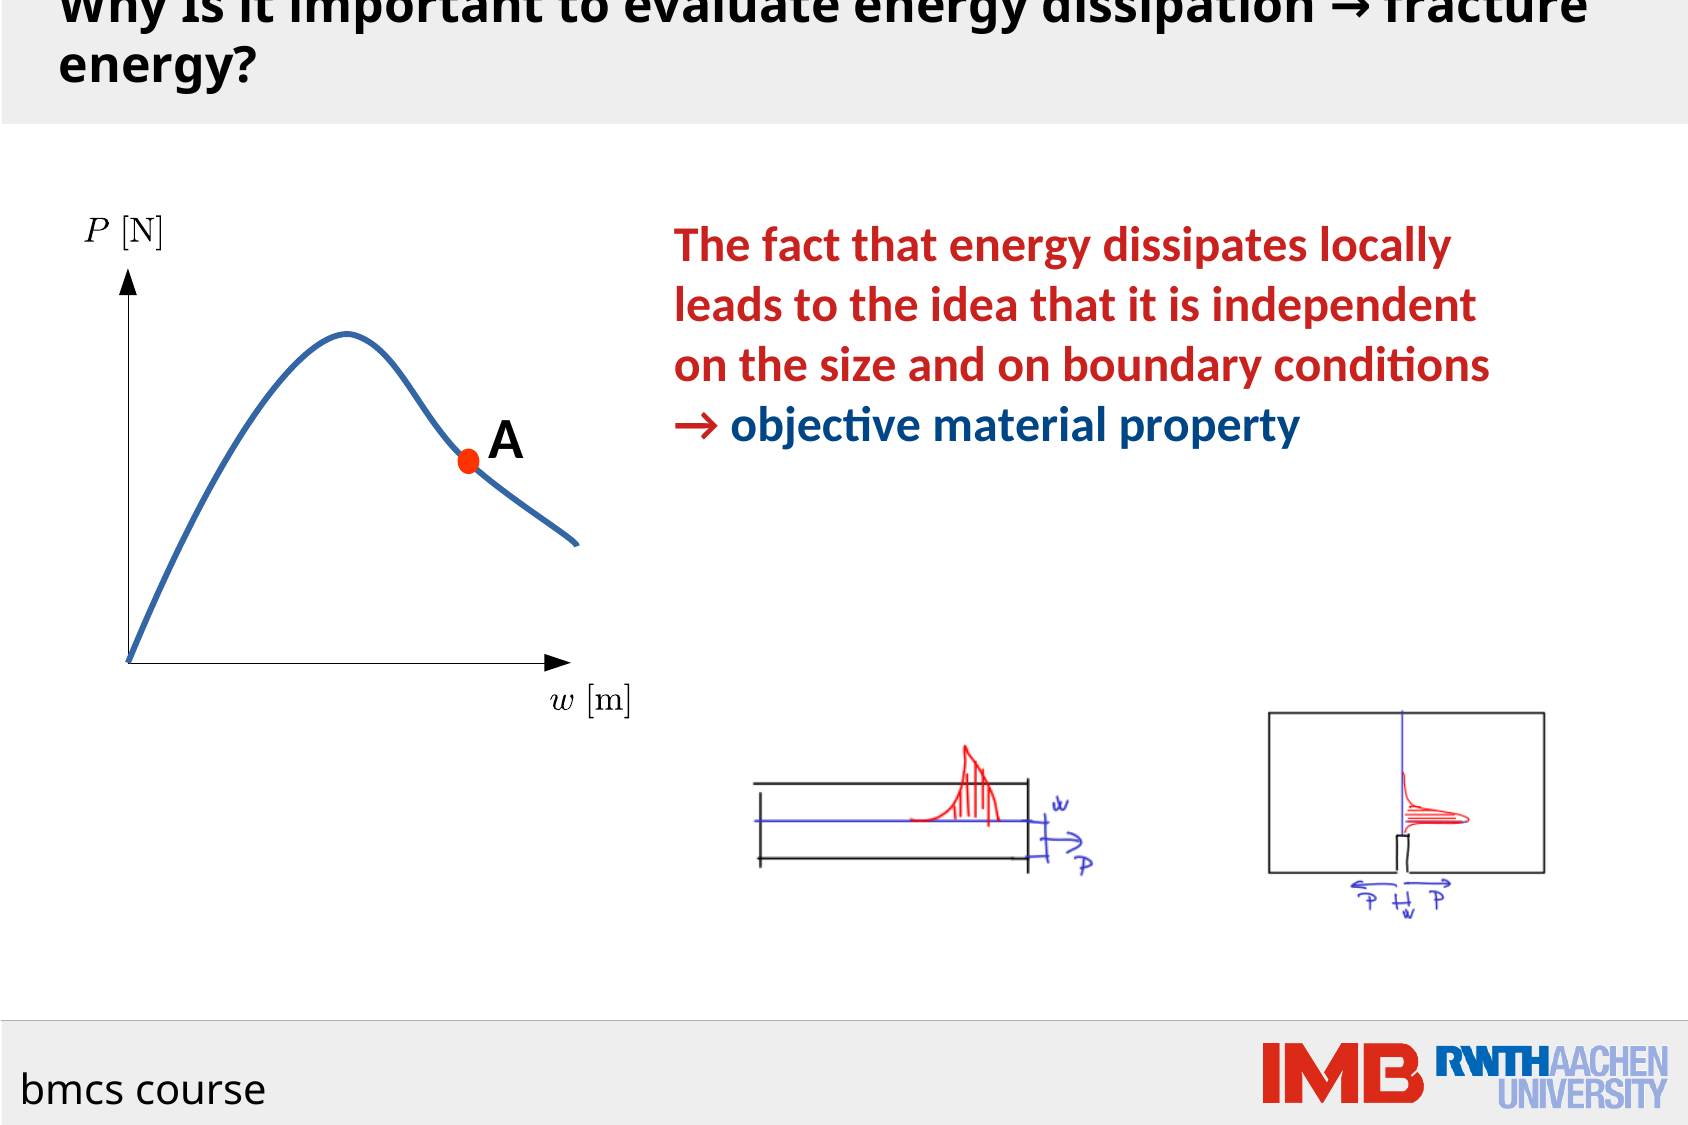

# Why Is it important to evaluate energy dissipation → fracture energy?
The fact that energy dissipates locally
leads to the idea that it is independent
on the size and on boundary conditions
→ objective material property
A